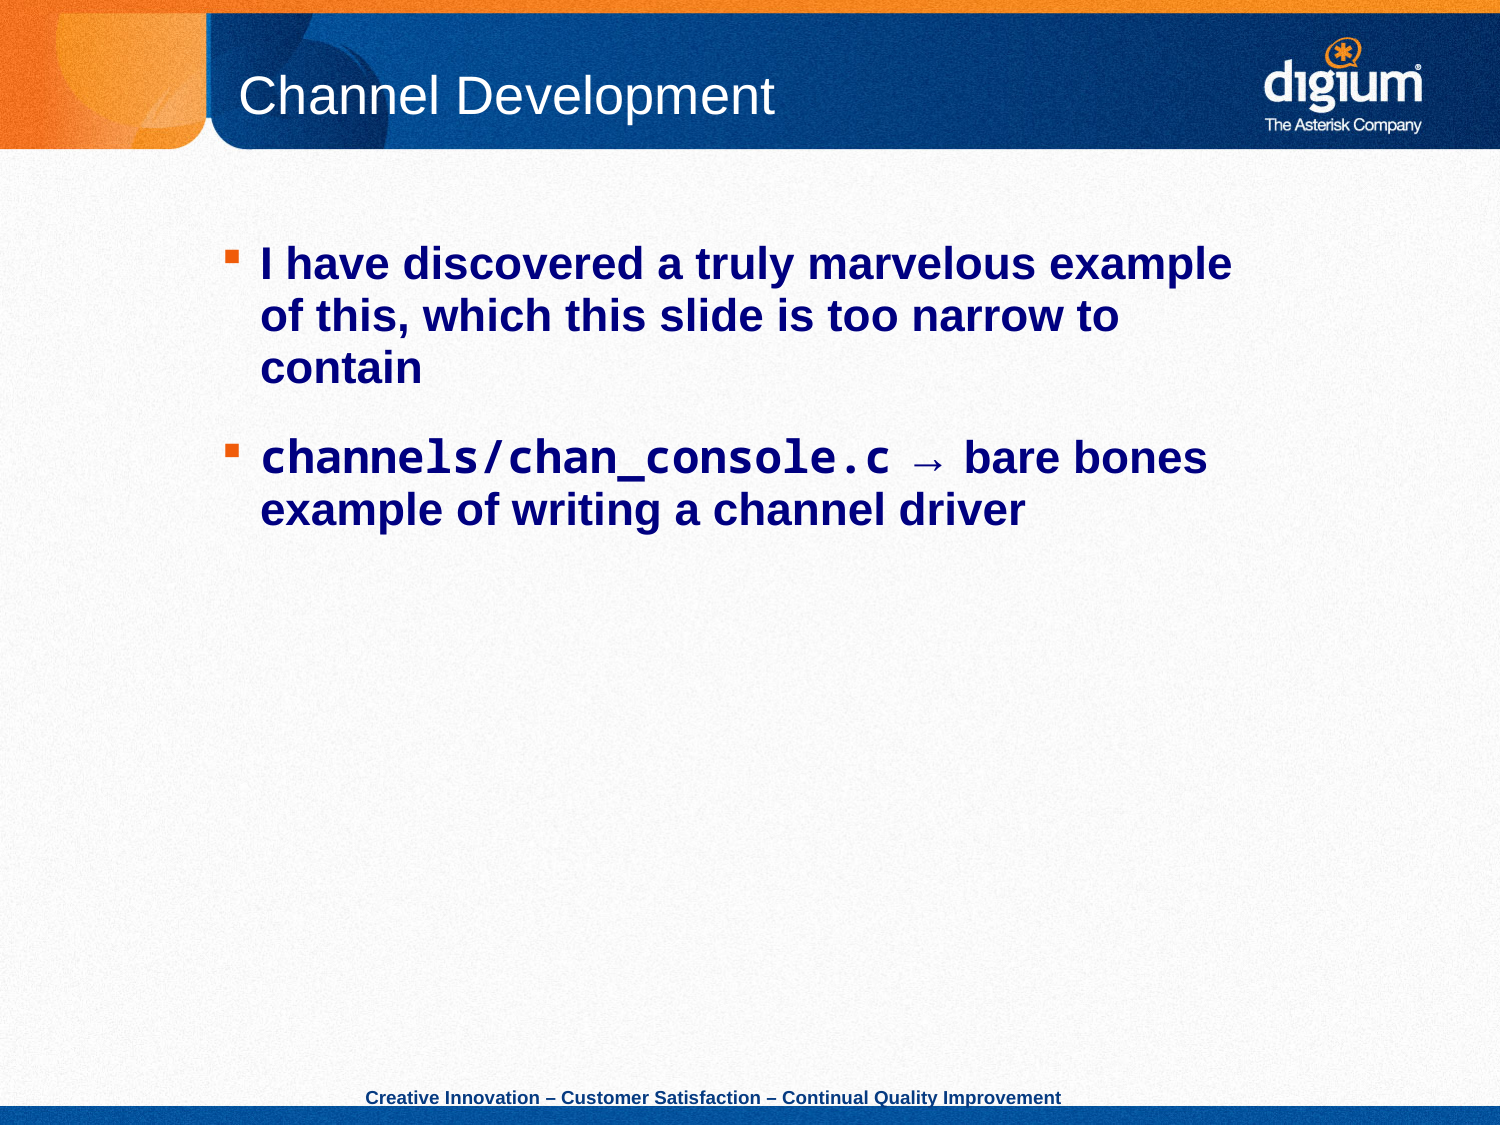

# Channel Development
I have discovered a truly marvelous example of this, which this slide is too narrow to contain
channels/chan_console.c → bare bones example of writing a channel driver